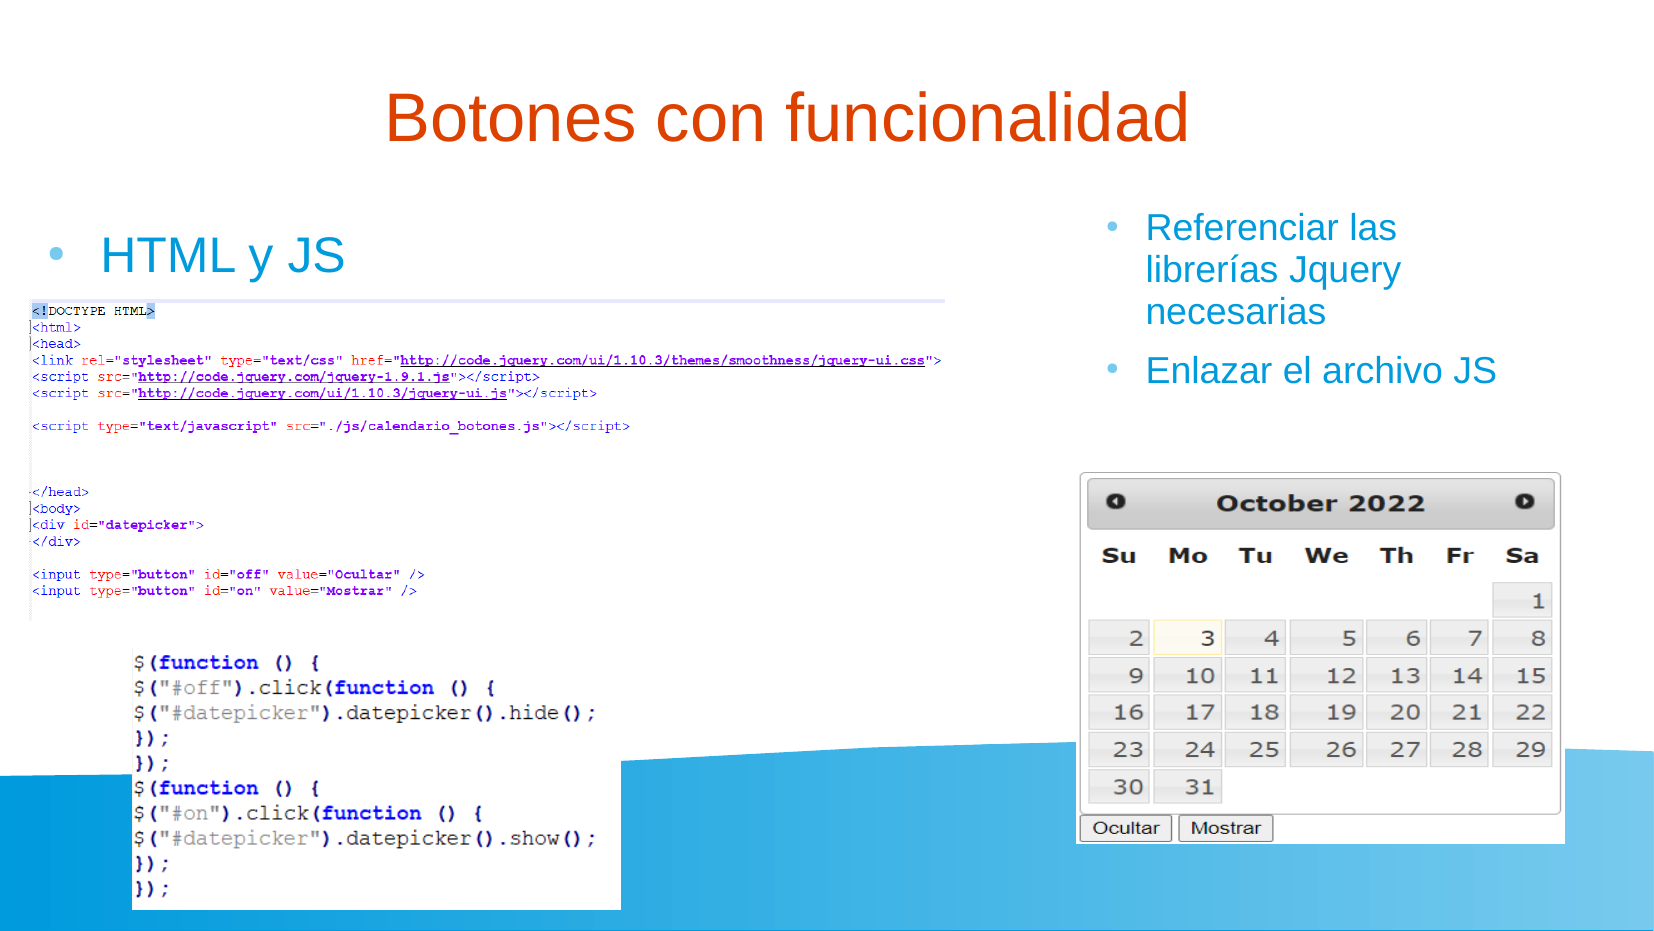

# Botones con funcionalidad
Referenciar las librerías Jquery necesarias
Enlazar el archivo JS
HTML y JS